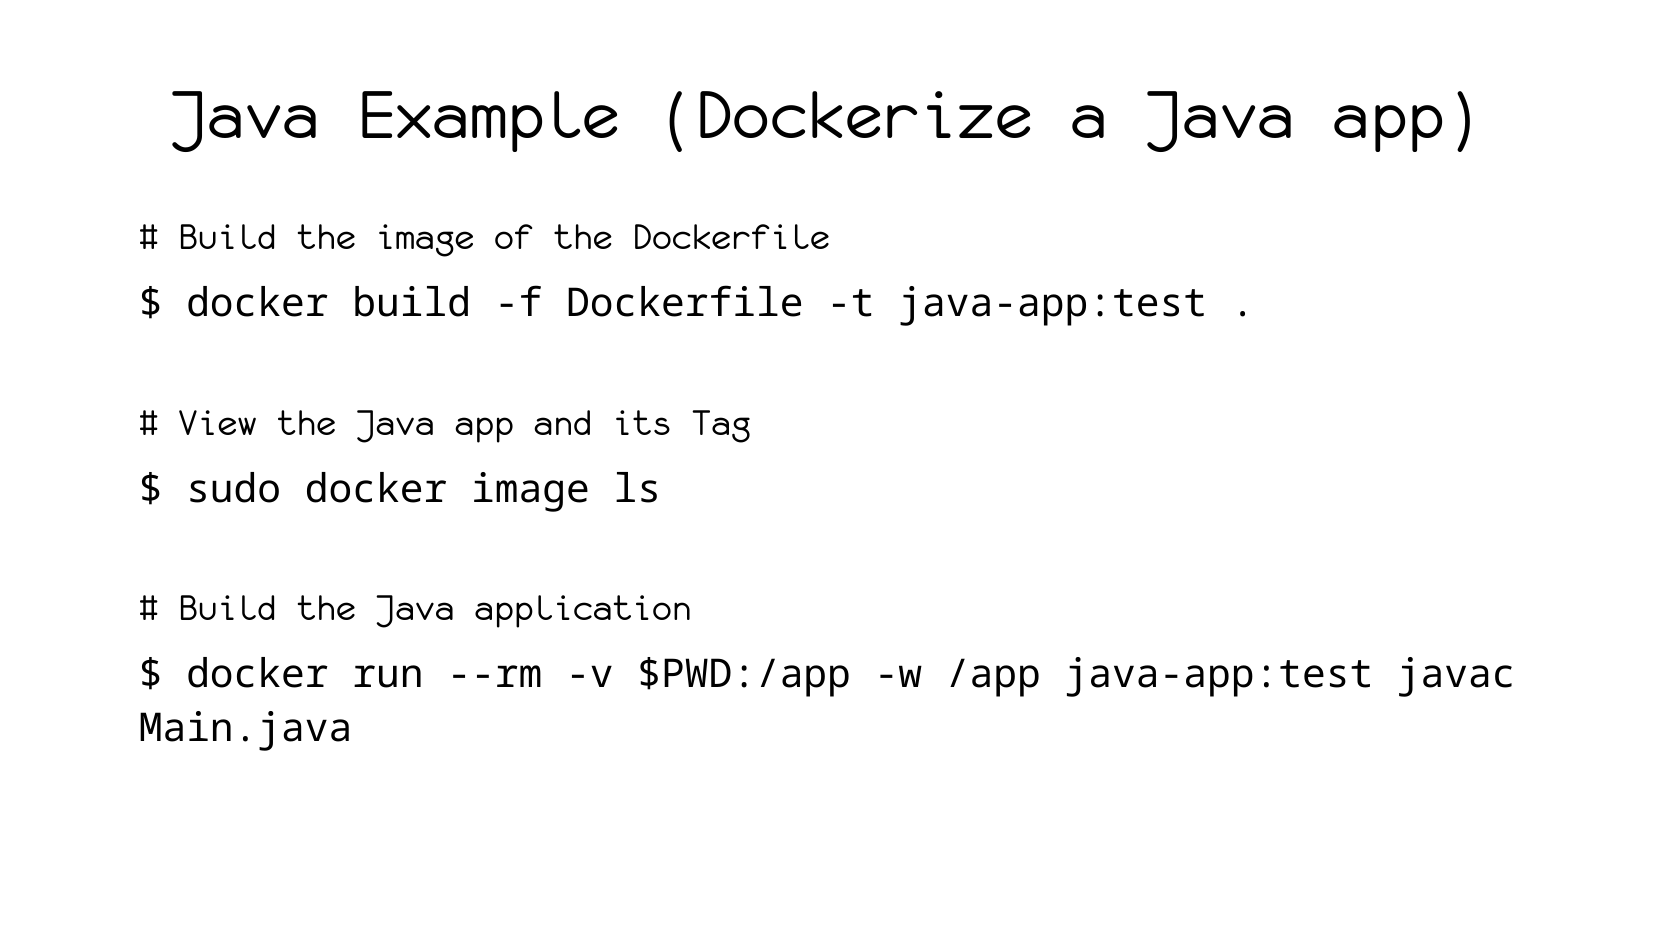

# Java Example (Dockerize a Java app)
# Build the image of the Dockerfile
$ docker build -f Dockerfile -t java-app:test .
# View the Java app and its Tag
$ sudo docker image ls
# Build the Java application
$ docker run --rm -v $PWD:/app -w /app java-app:test javac Main.java